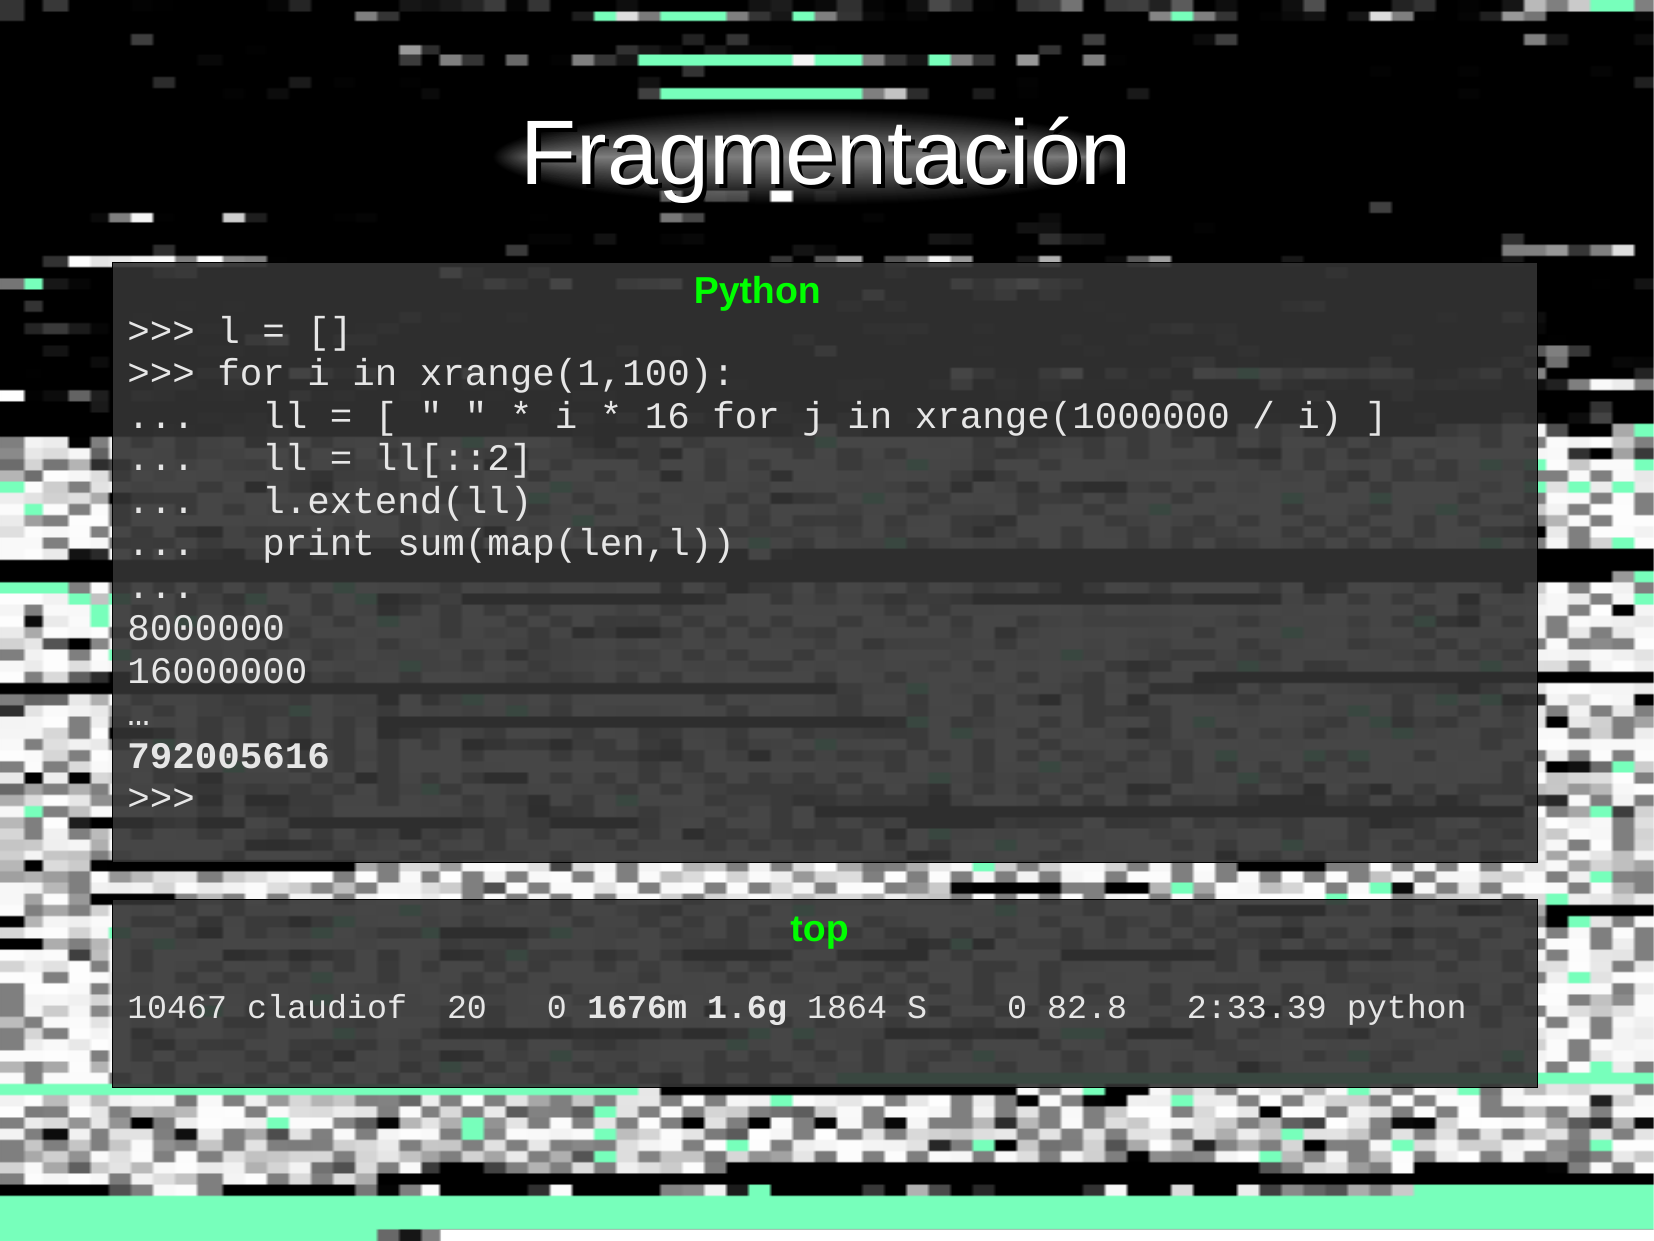

# Fragmentación
Python
>>> l = []
>>> for i in xrange(1,100):
... ll = [ " " * i * 16 for j in xrange(1000000 / i) ]
... ll = ll[::2]
... l.extend(ll)
... print sum(map(len,l))
...
8000000
16000000
…
792005616
>>>
top
10467 claudiof 20 0 1676m 1.6g 1864 S 0 82.8 2:33.39 python